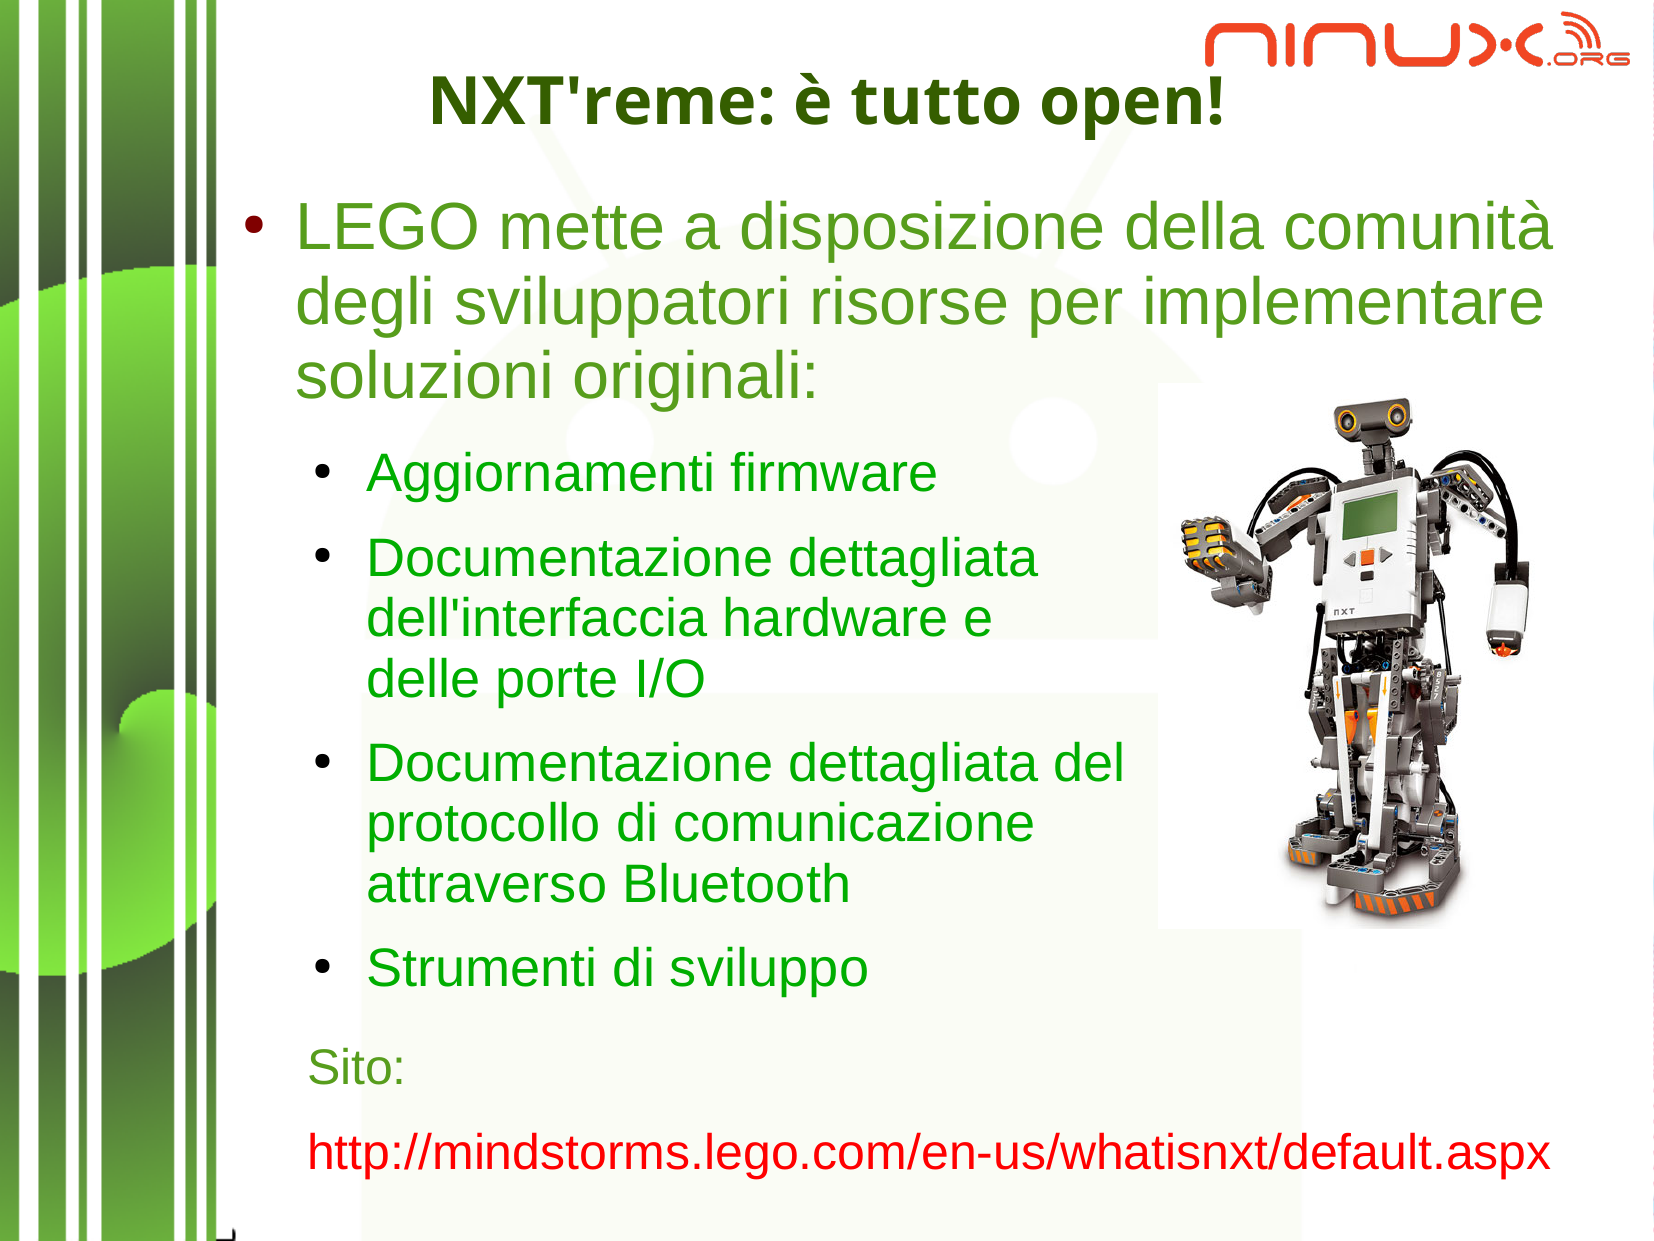

# NXT'reme: è tutto open!
LEGO mette a disposizione della comunità degli sviluppatori risorse per implementare soluzioni originali:
Aggiornamenti firmware
Documentazione dettagliata
dell'interfaccia hardware e
delle porte I/O
Documentazione dettagliata del
protocollo di comunicazione
attraverso Bluetooth
Strumenti di sviluppo
Sito:
http://mindstorms.lego.com/en-us/whatisnxt/default.aspx